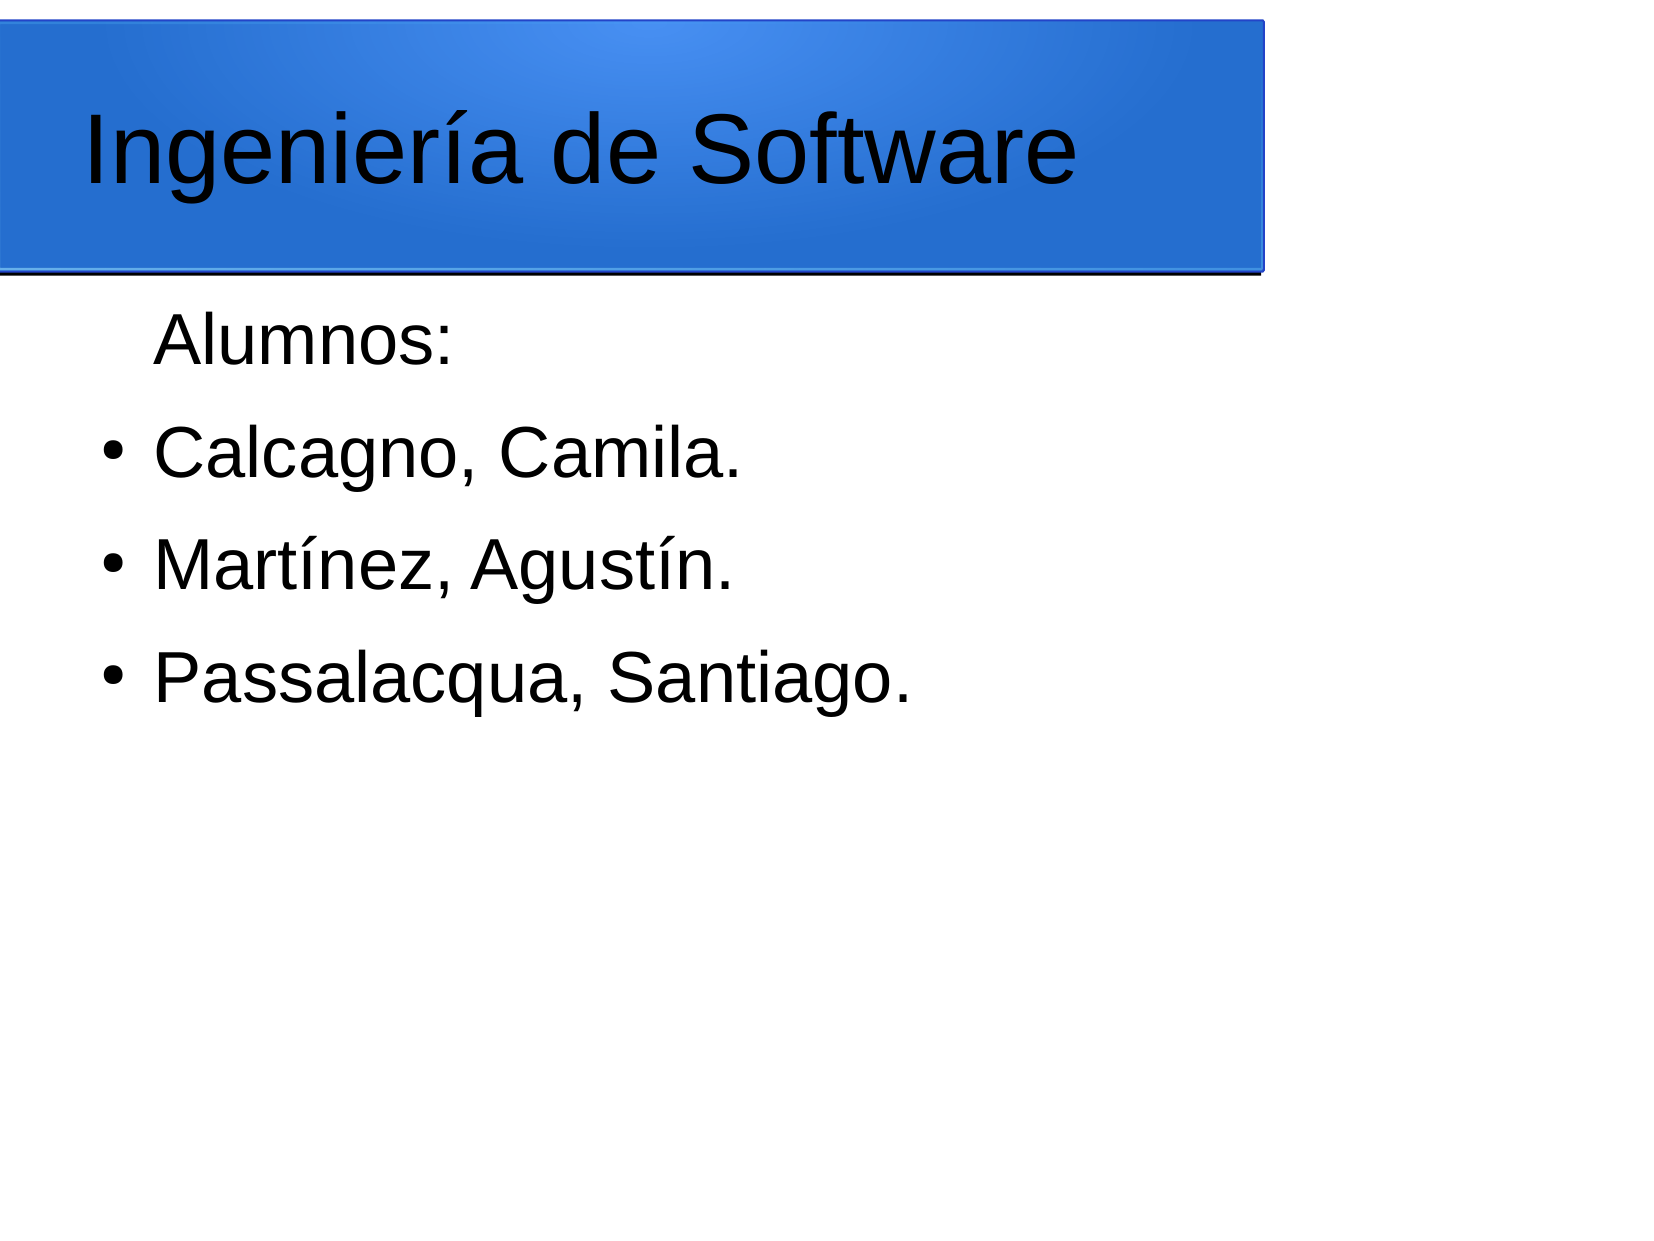

# Ingeniería de Software
Alumnos:
Calcagno, Camila.
Martínez, Agustín.
Passalacqua, Santiago.